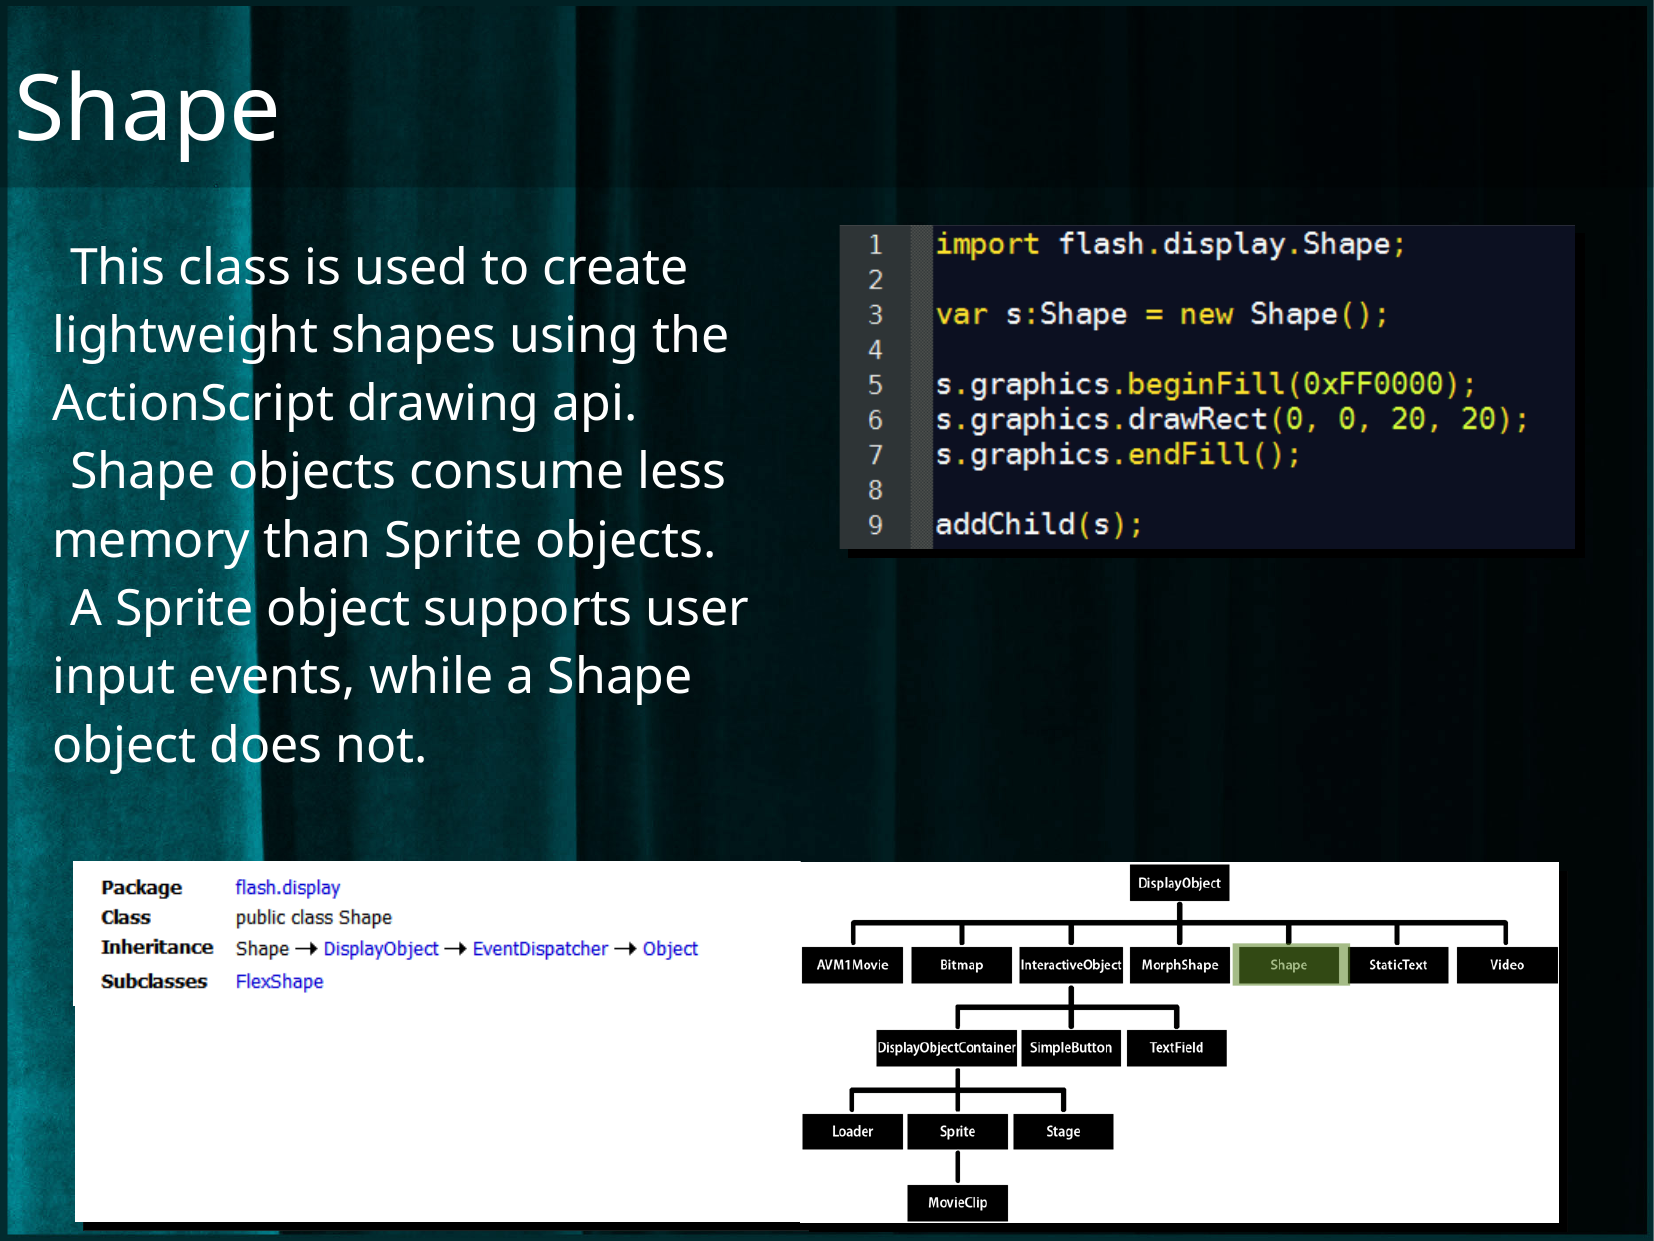

Shape
This class is used to create lightweight shapes using the ActionScript drawing api.
Shape objects consume less memory than Sprite objects.
A Sprite object supports user input events, while a Shape object does not.